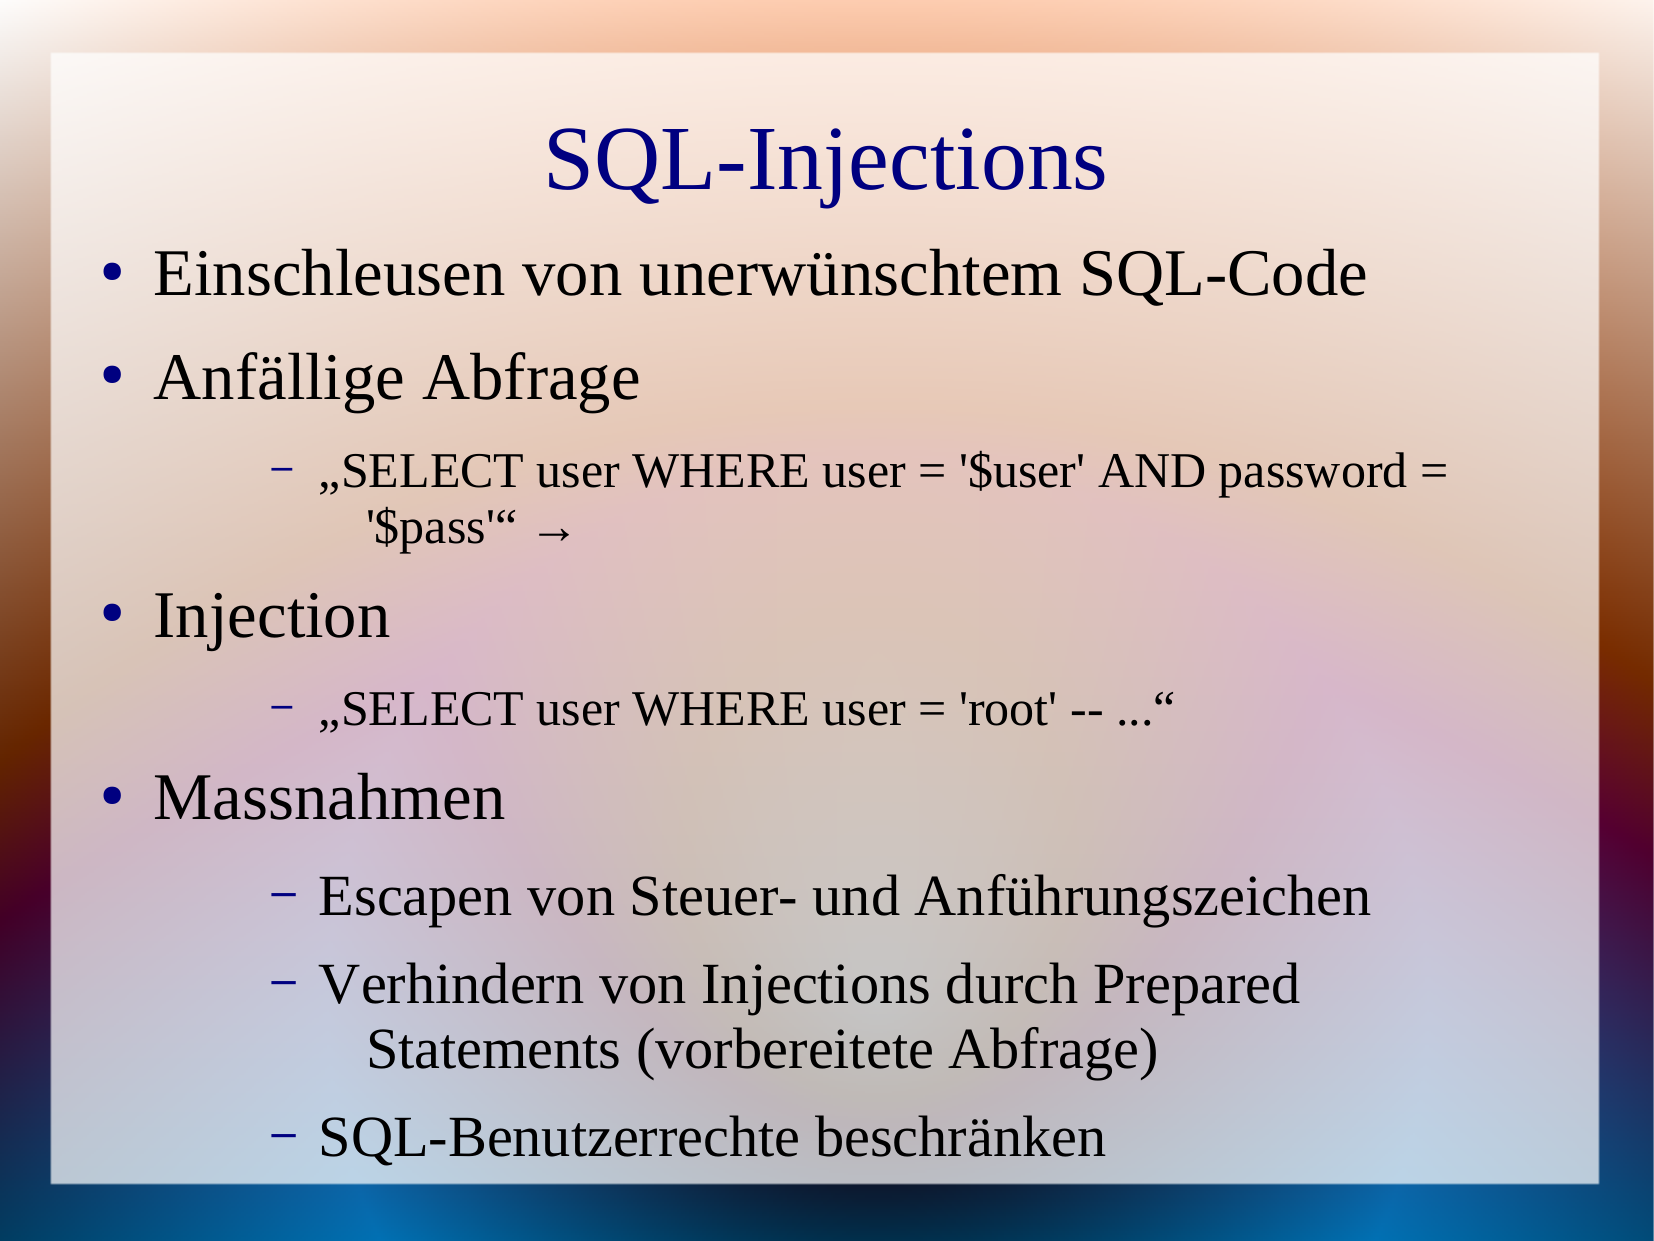

# SQL-Injections
Einschleusen von unerwünschtem SQL-Code
Anfällige Abfrage
„SELECT user WHERE user = '$user' AND password = '$pass'“ →
Injection
„SELECT user WHERE user = 'root' -- ...“
Massnahmen
Escapen von Steuer- und Anführungszeichen
Verhindern von Injections durch Prepared Statements (vorbereitete Abfrage)
SQL-Benutzerrechte beschränken